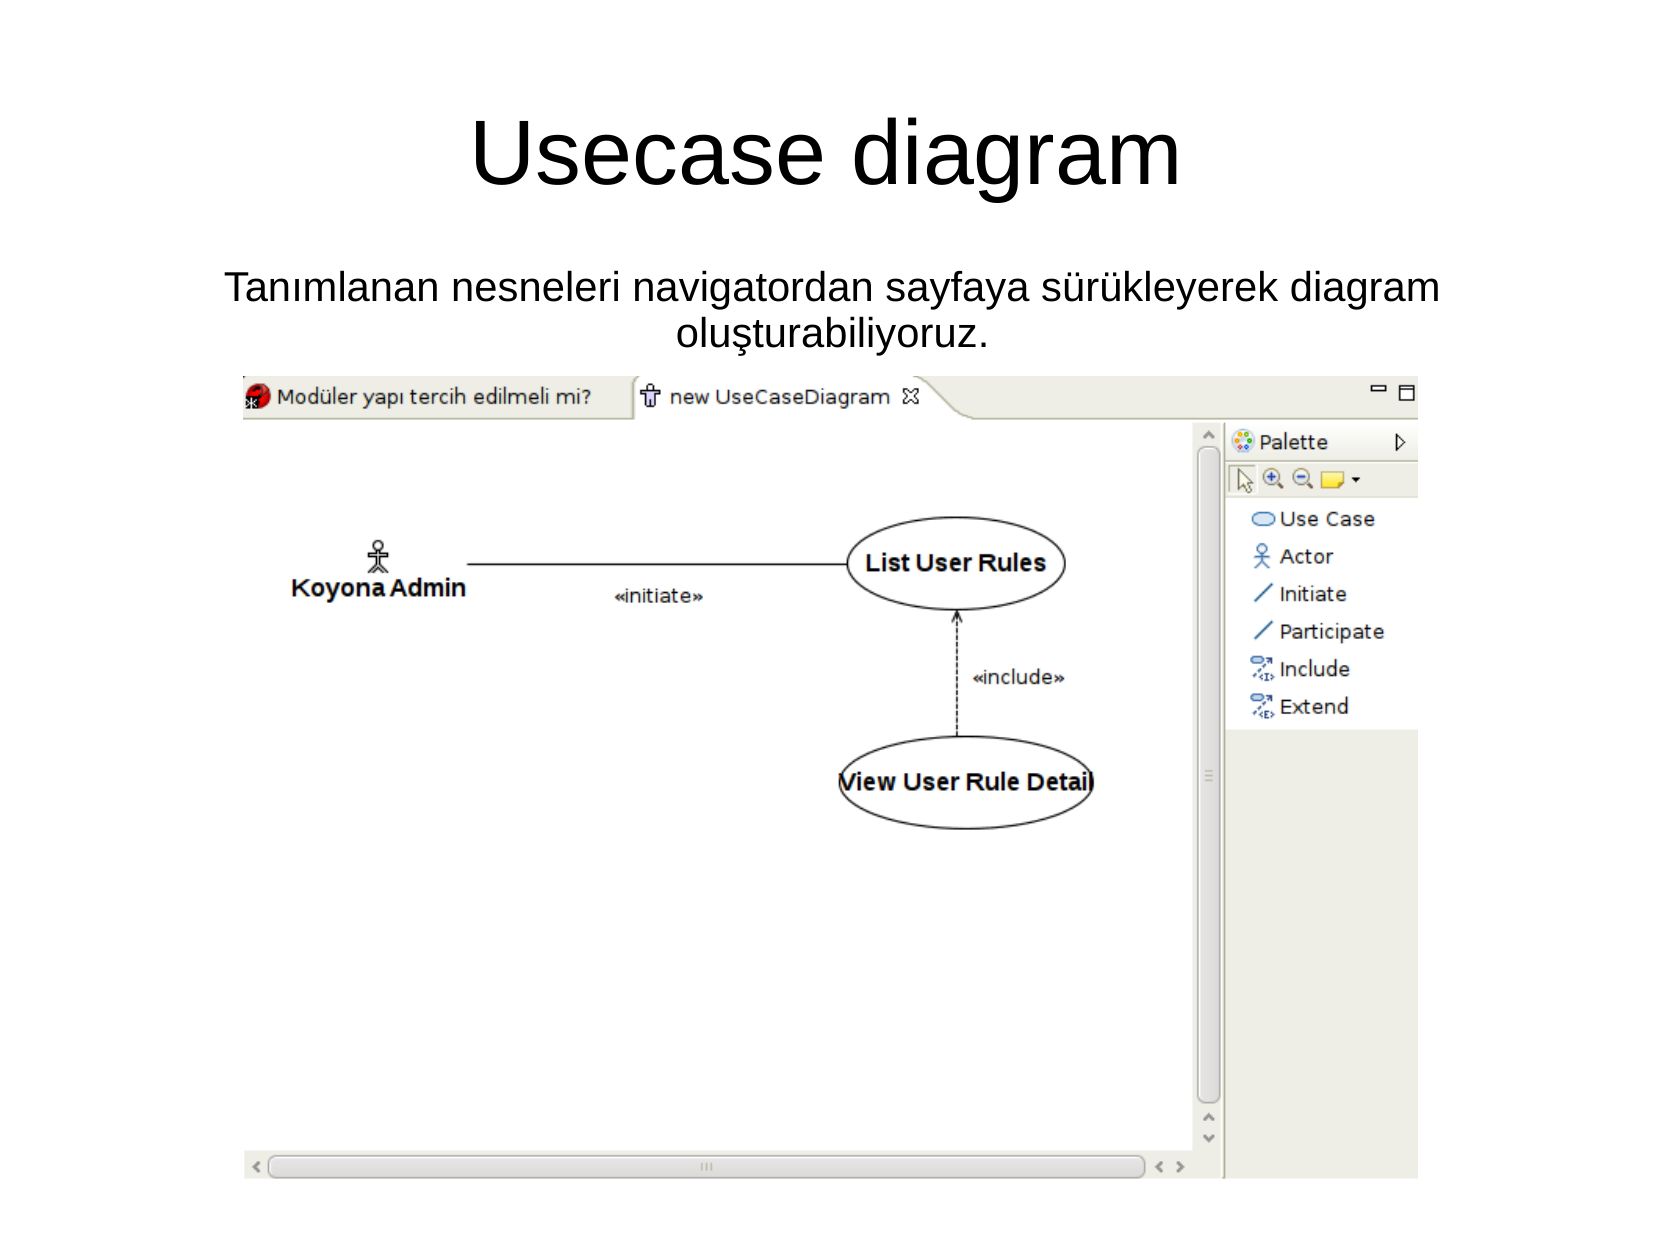

# Usecase diagram
Tanımlanan nesneleri navigatordan sayfaya sürükleyerek diagram oluşturabiliyoruz.